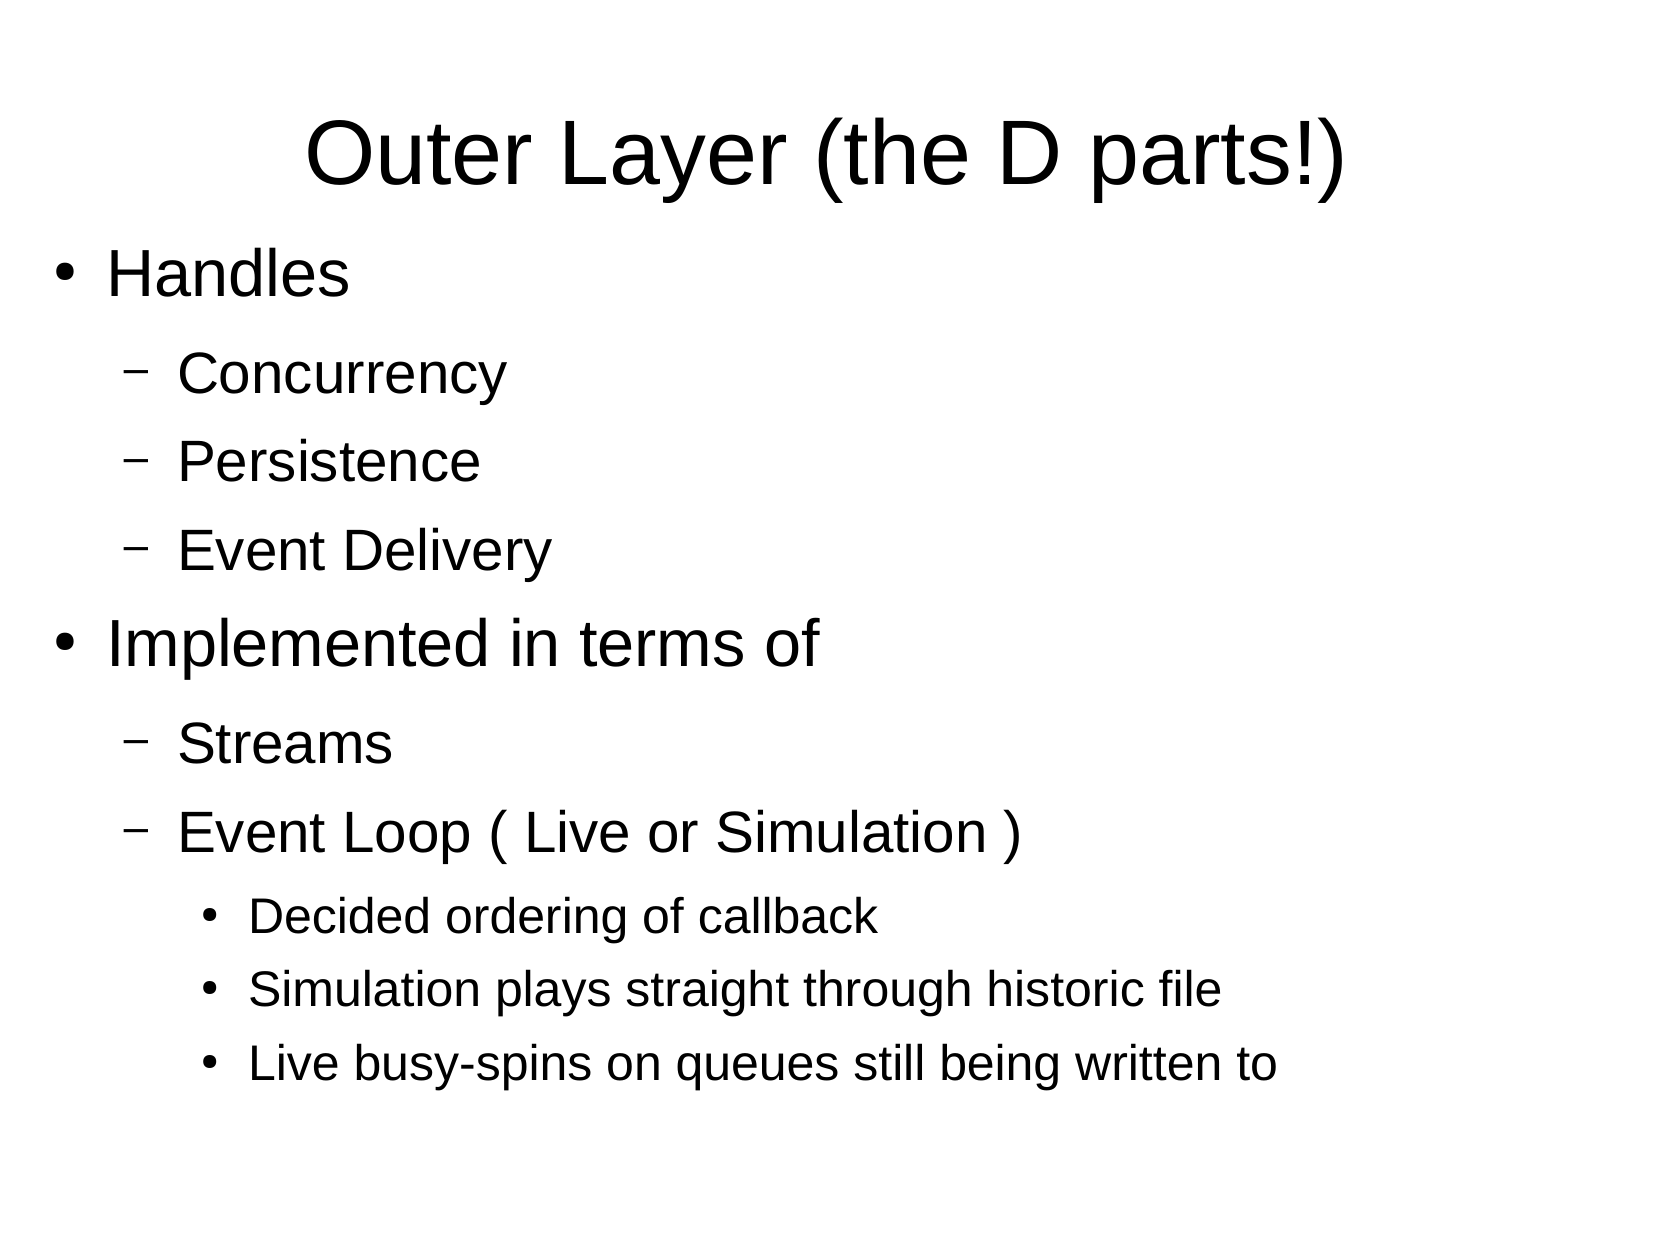

# Outer Layer (the D parts!)
Handles
Concurrency
Persistence
Event Delivery
Implemented in terms of
Streams
Event Loop ( Live or Simulation )
Decided ordering of callback
Simulation plays straight through historic file
Live busy-spins on queues still being written to